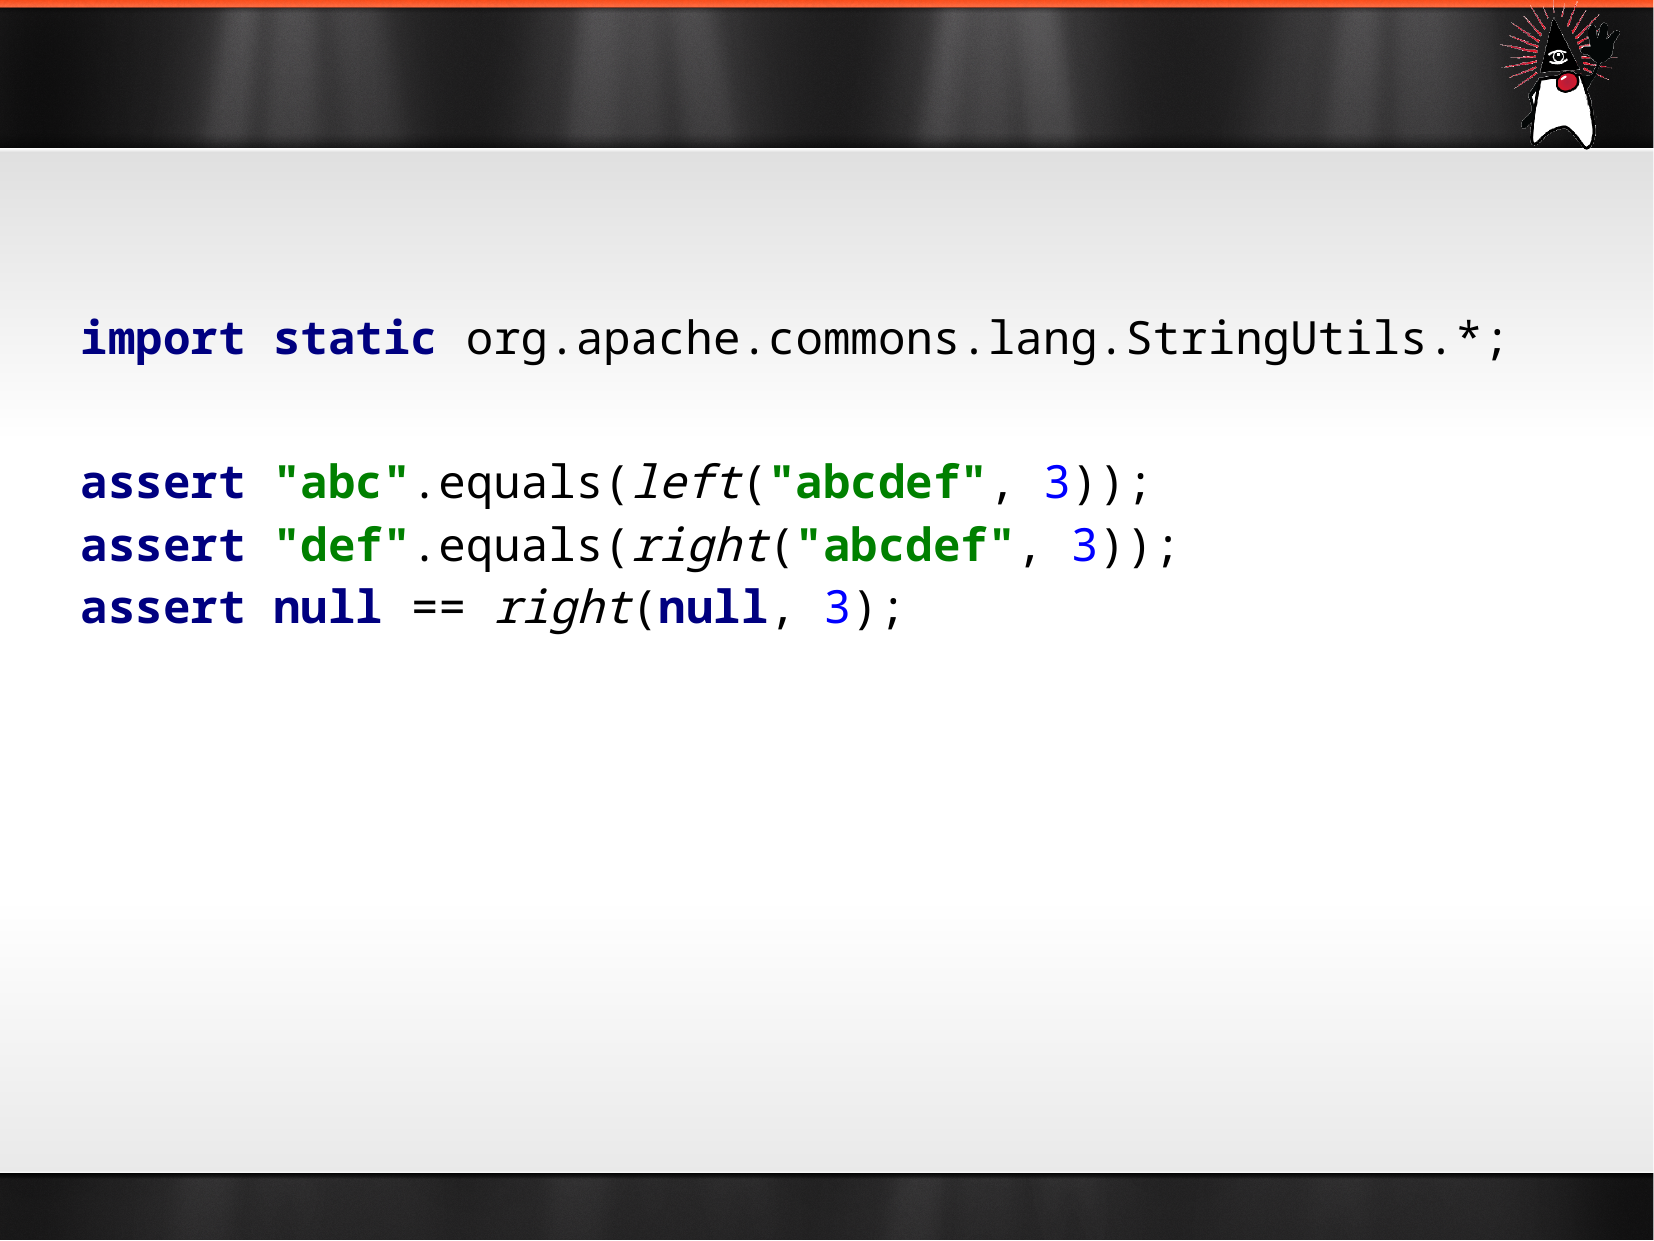

#
import static org.apache.commons.lang.StringUtils.*;
assert "abc".equals(left("abcdef", 3));
assert "def".equals(right("abcdef", 3));
assert null == right(null, 3);